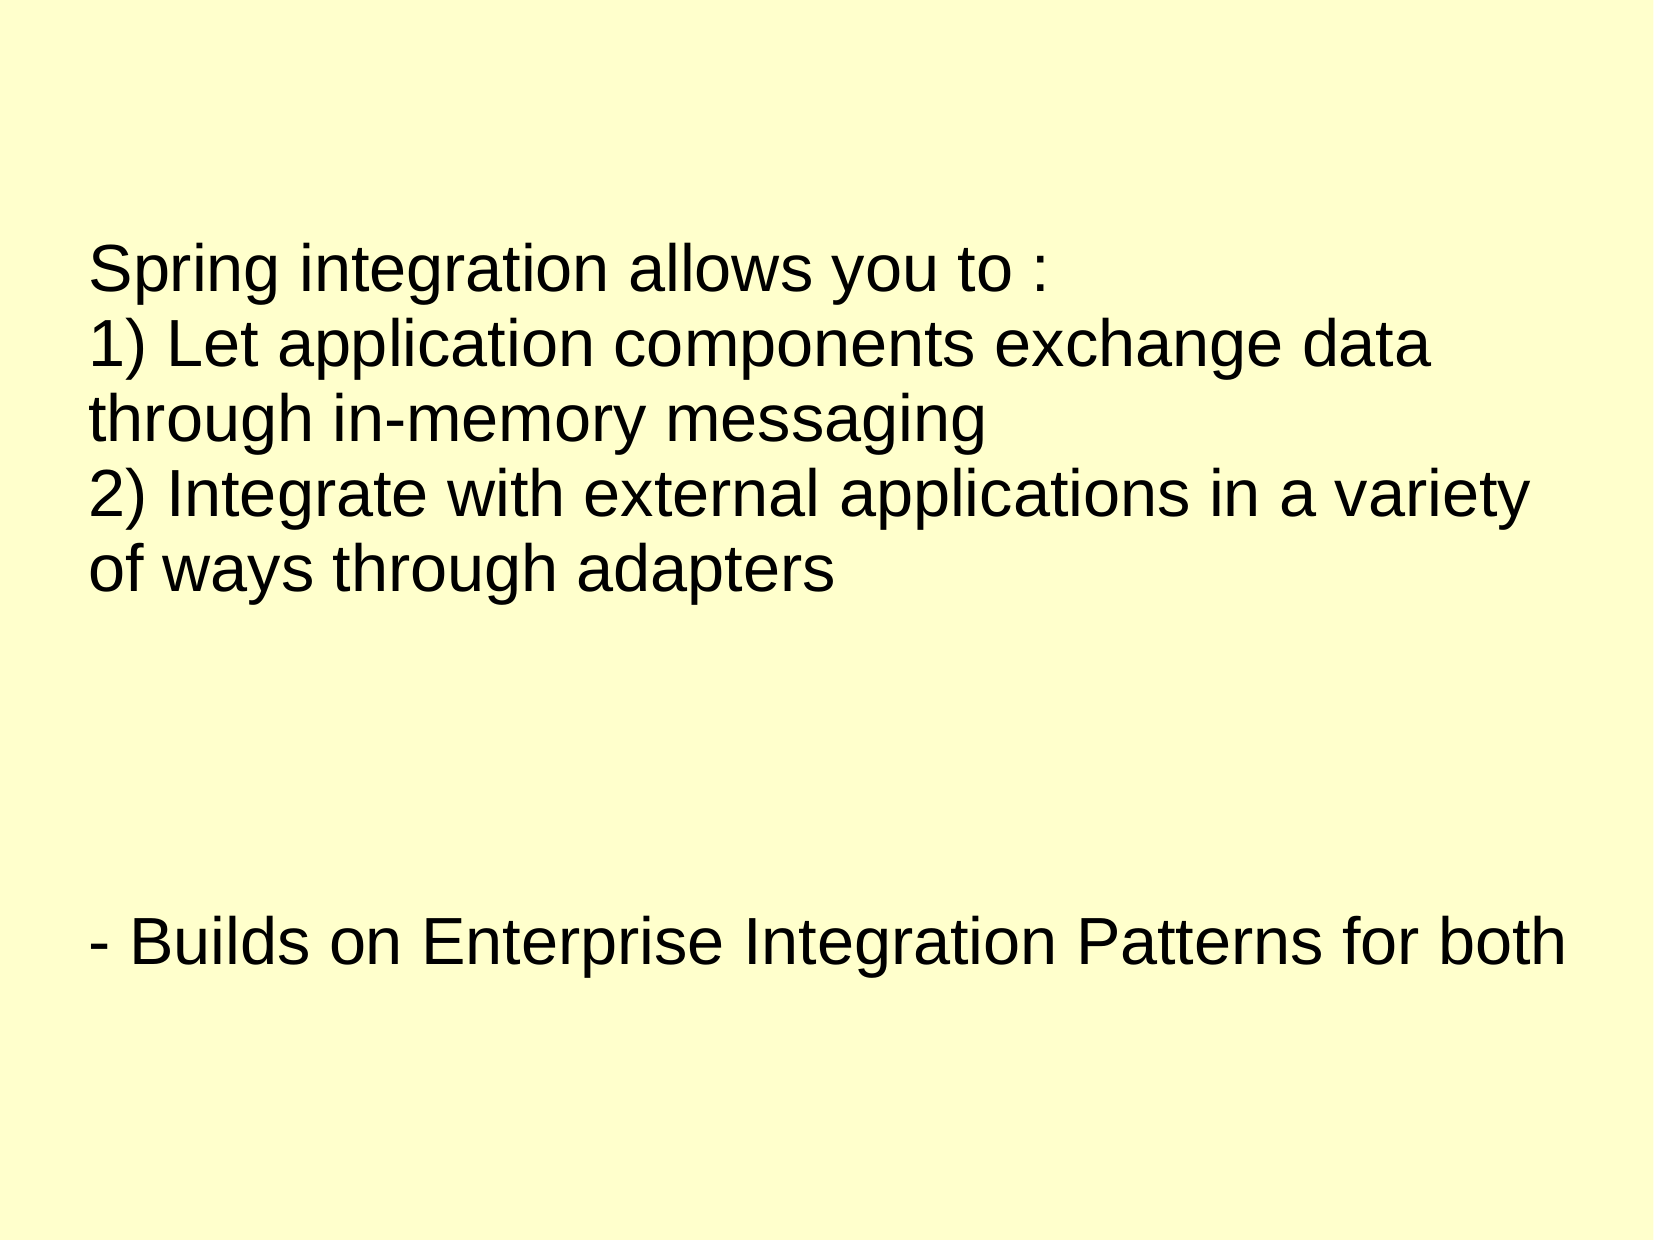

# Spring integration allows you to :
1) Let application components exchange data 	through in-memory messaging
2) Integrate with external applications in a variety of ways through adapters
- Builds on Enterprise Integration Patterns for both